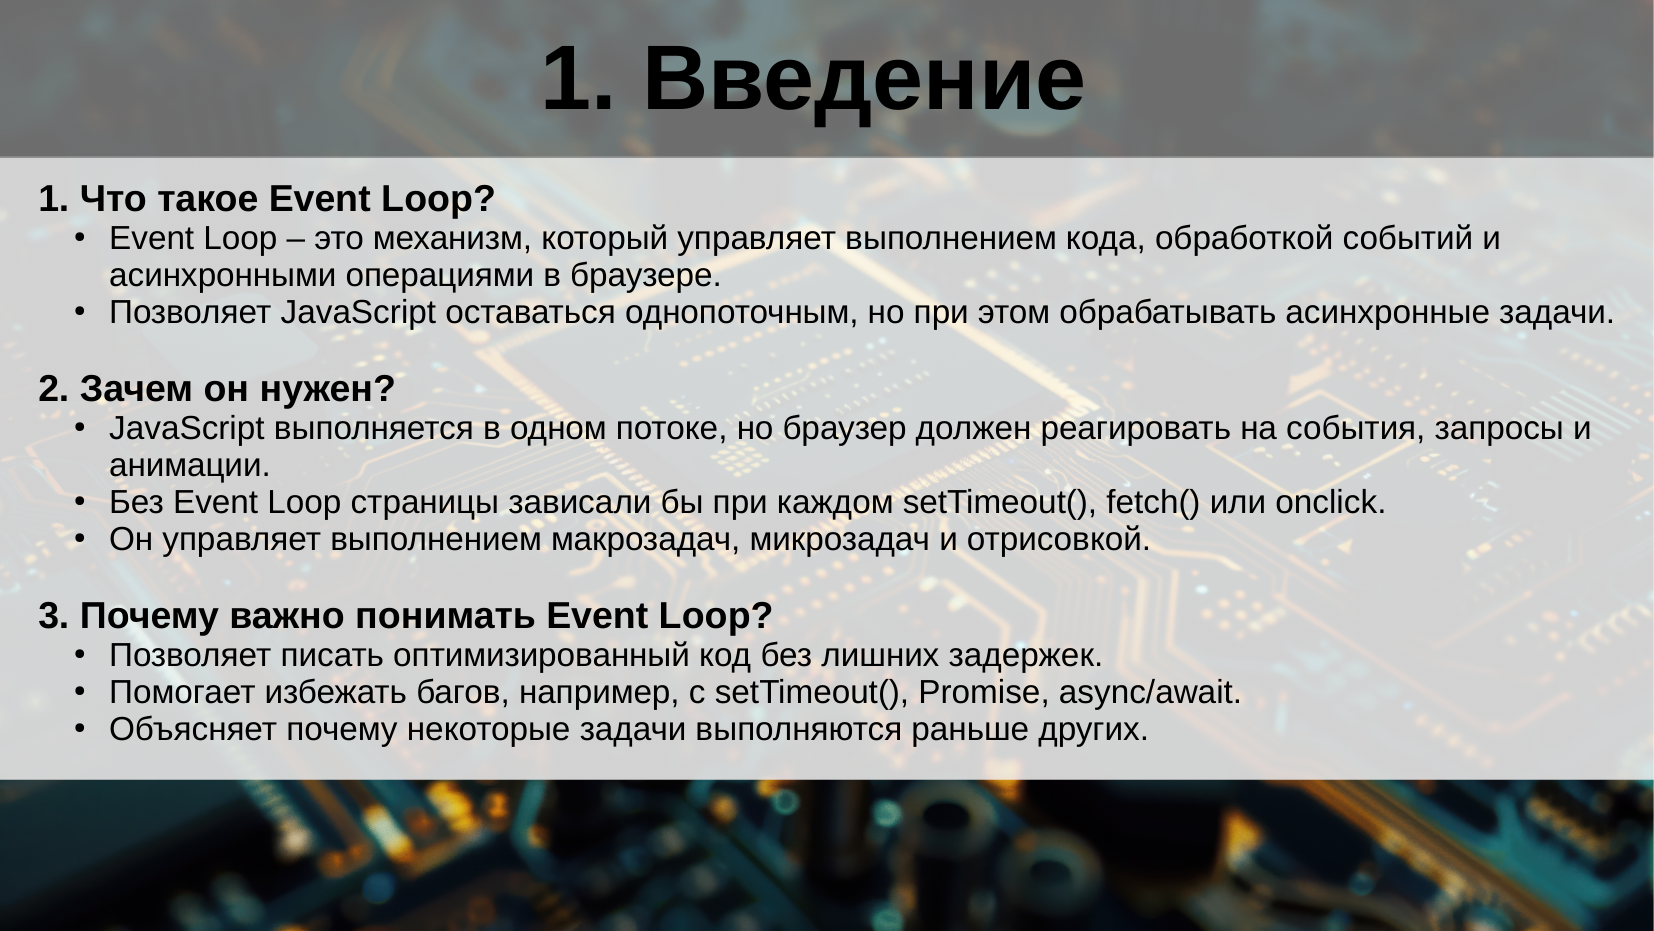

# 1. Введение
1. Что такое Event Loop?
Event Loop – это механизм, который управляет выполнением кода, обработкой событий и асинхронными операциями в браузере.
Позволяет JavaScript оставаться однопоточным, но при этом обрабатывать асинхронные задачи.
2. Зачем он нужен?
JavaScript выполняется в одном потоке, но браузер должен реагировать на события, запросы и анимации.
Без Event Loop страницы зависали бы при каждом setTimeout(), fetch() или onclick.
Он управляет выполнением макрозадач, микрозадач и отрисовкой.
3. Почему важно понимать Event Loop?
Позволяет писать оптимизированный код без лишних задержек.
Помогает избежать багов, например, с setTimeout(), Promise, async/await.
Объясняет почему некоторые задачи выполняются раньше других.